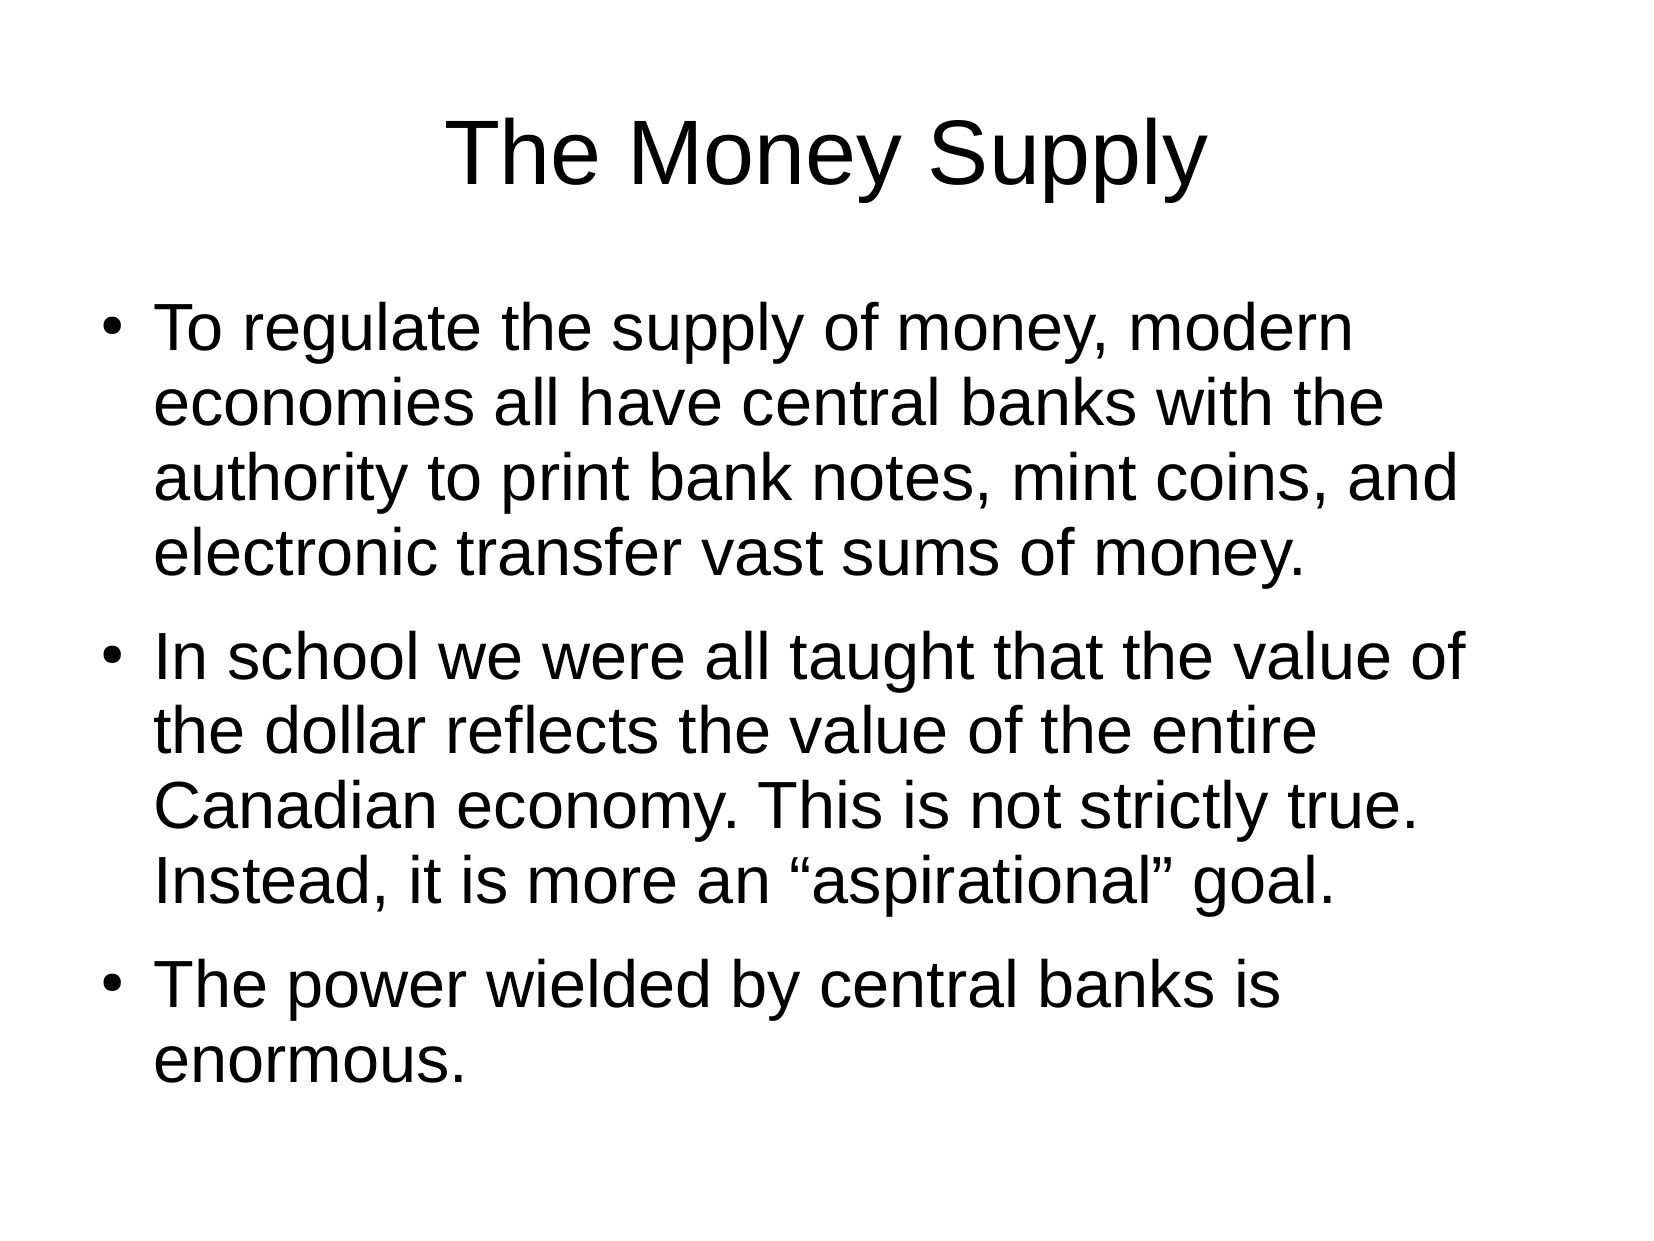

# The Money Supply
To regulate the supply of money, modern economies all have central banks with the authority to print bank notes, mint coins, and electronic transfer vast sums of money.
In school we were all taught that the value of the dollar reflects the value of the entire Canadian economy. This is not strictly true. Instead, it is more an “aspirational” goal.
The power wielded by central banks is enormous.